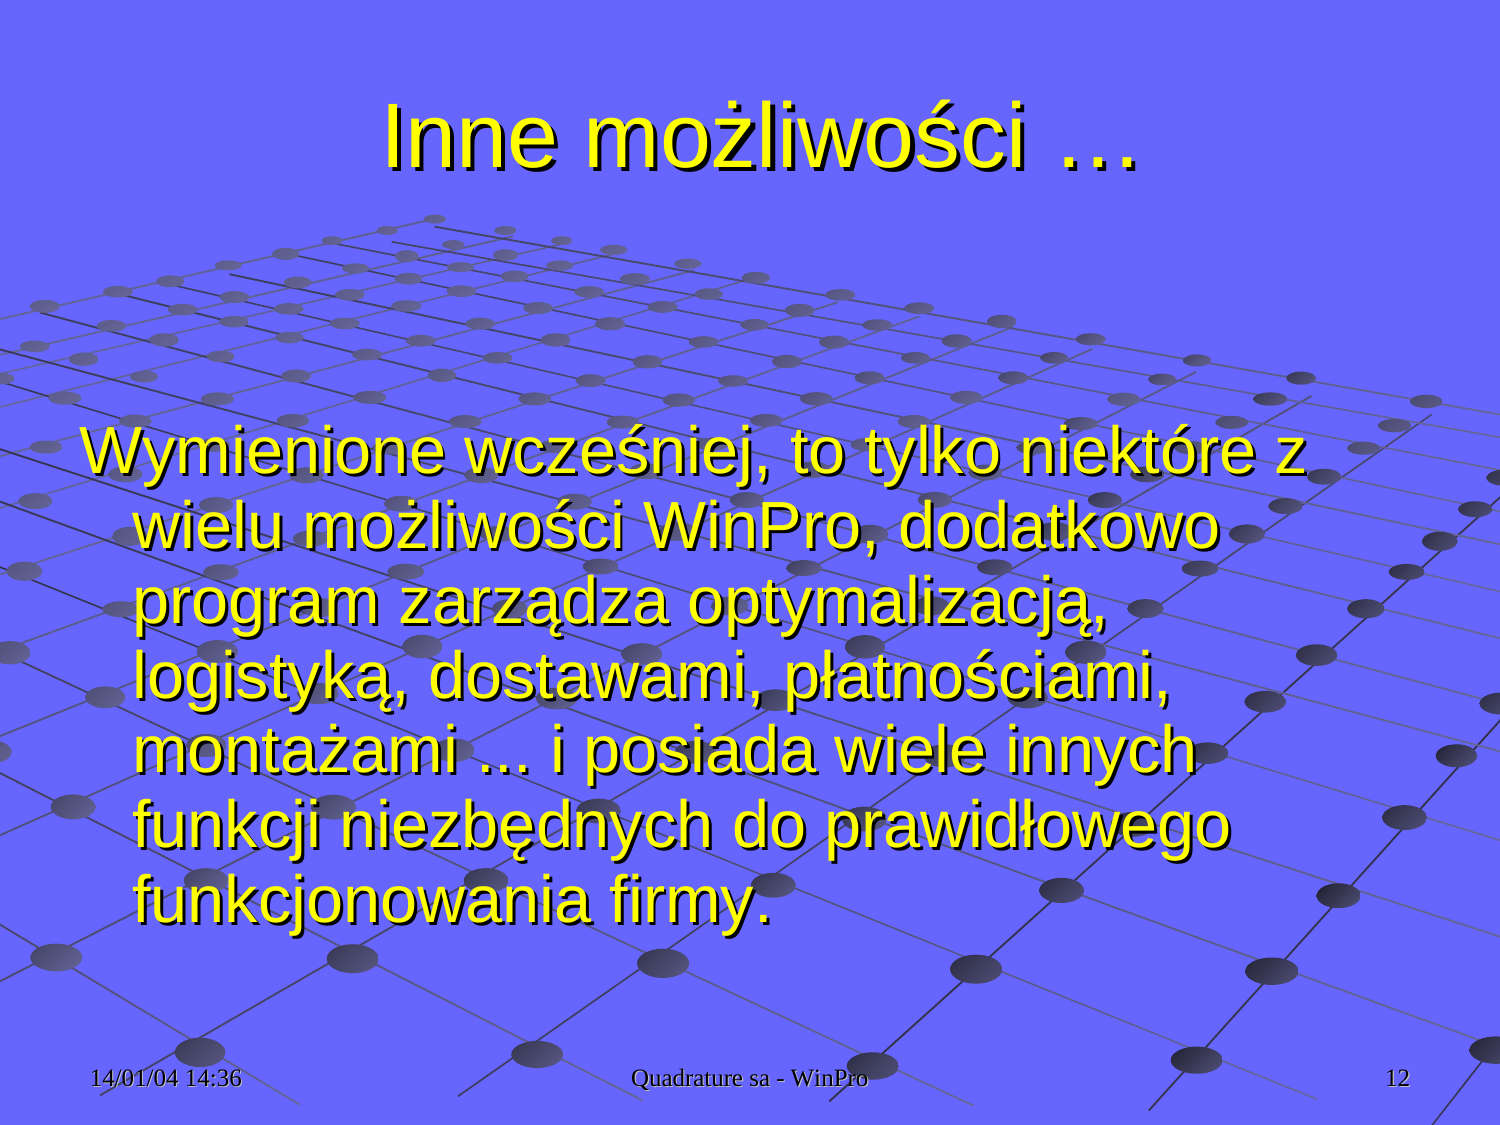

# Inne możliwości …
Wymienione wcześniej, to tylko niektóre z wielu możliwości WinPro, dodatkowo program zarządza optymalizacją, logistyką, dostawami, płatnościami, montażami ... i posiada wiele innych funkcji niezbędnych do prawidłowego funkcjonowania firmy.